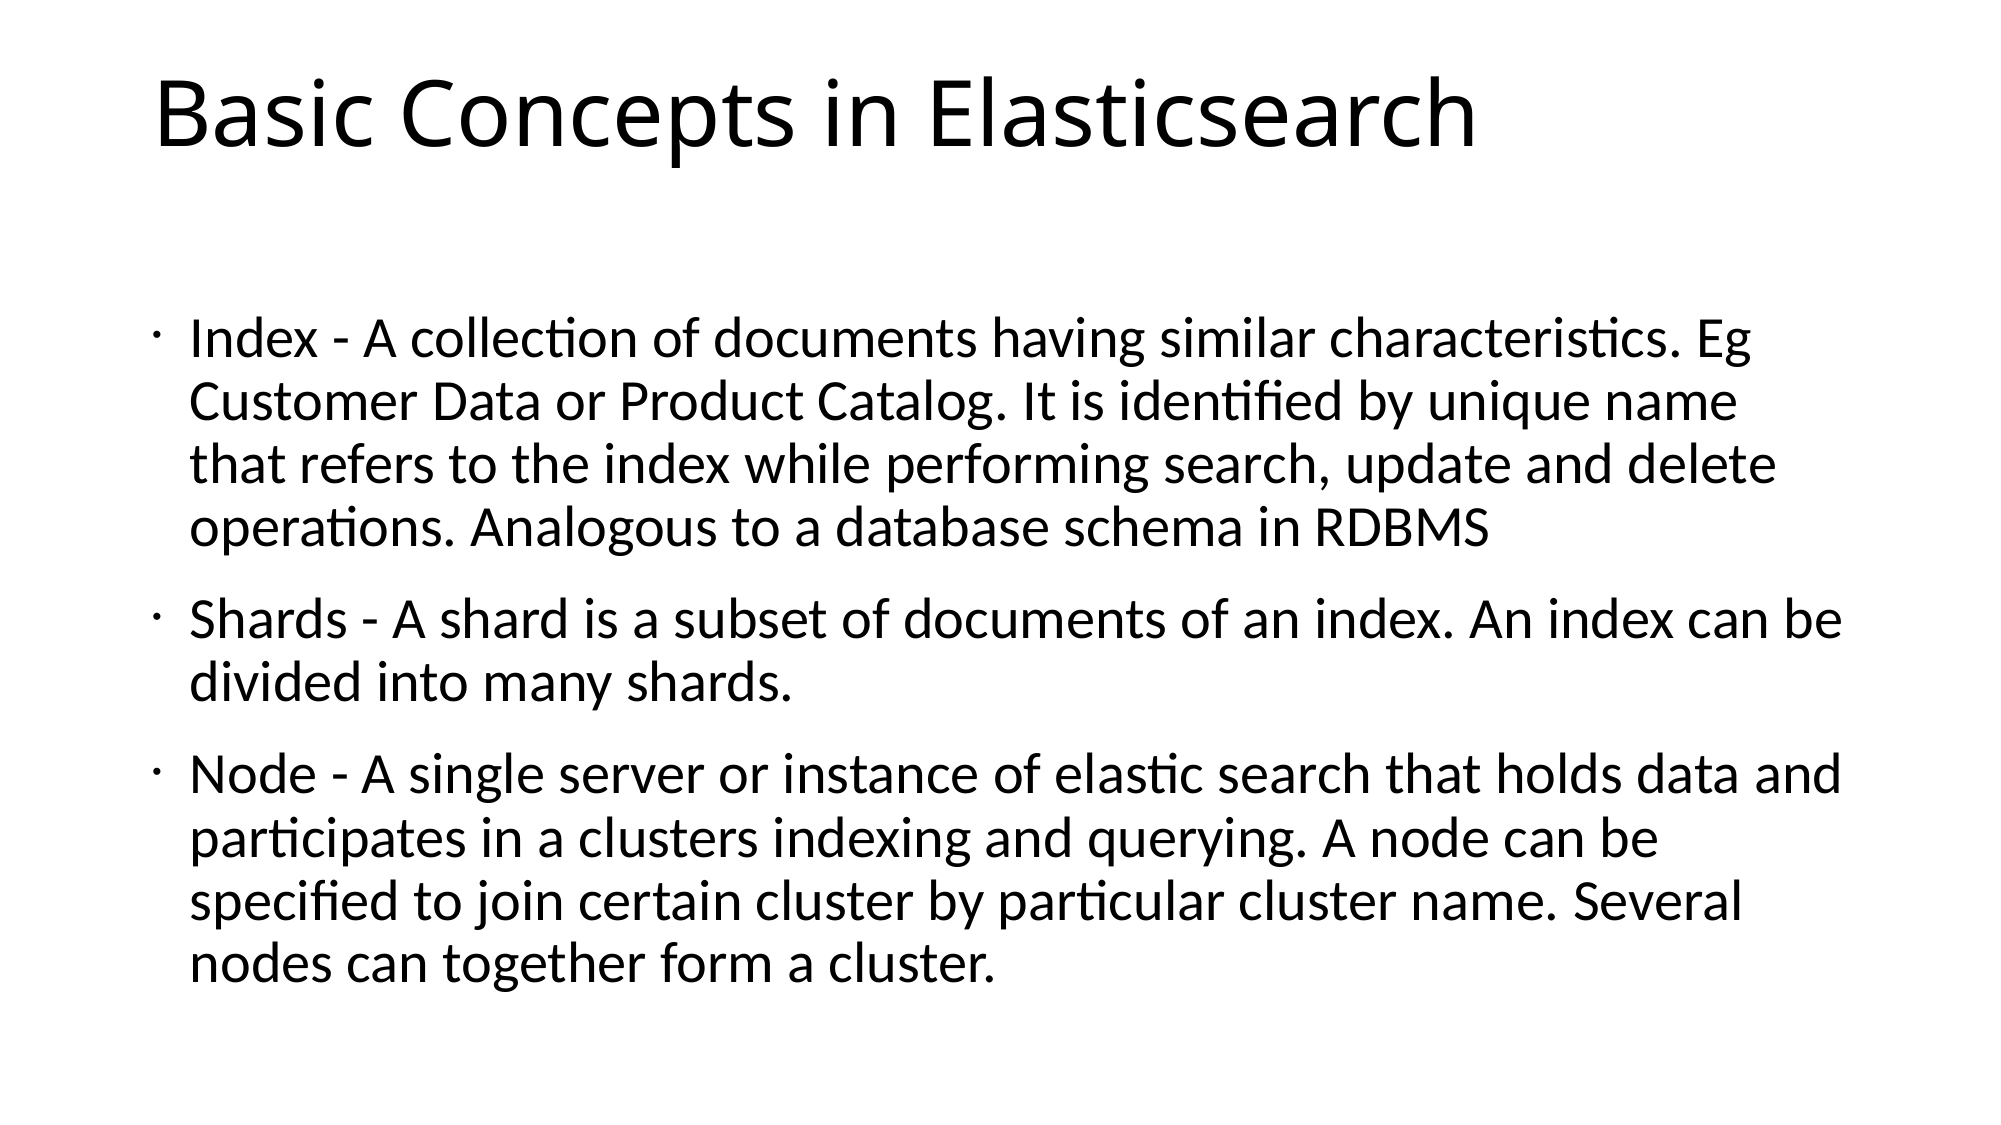

# Basic Concepts in Elasticsearch
Index - A collection of documents having similar characteristics. Eg Customer Data or Product Catalog. It is identified by unique name that refers to the index while performing search, update and delete operations. Analogous to a database schema in RDBMS
Shards - A shard is a subset of documents of an index. An index can be divided into many shards.
Node - A single server or instance of elastic search that holds data and participates in a clusters indexing and querying. A node can be specified to join certain cluster by particular cluster name. Several nodes can together form a cluster.